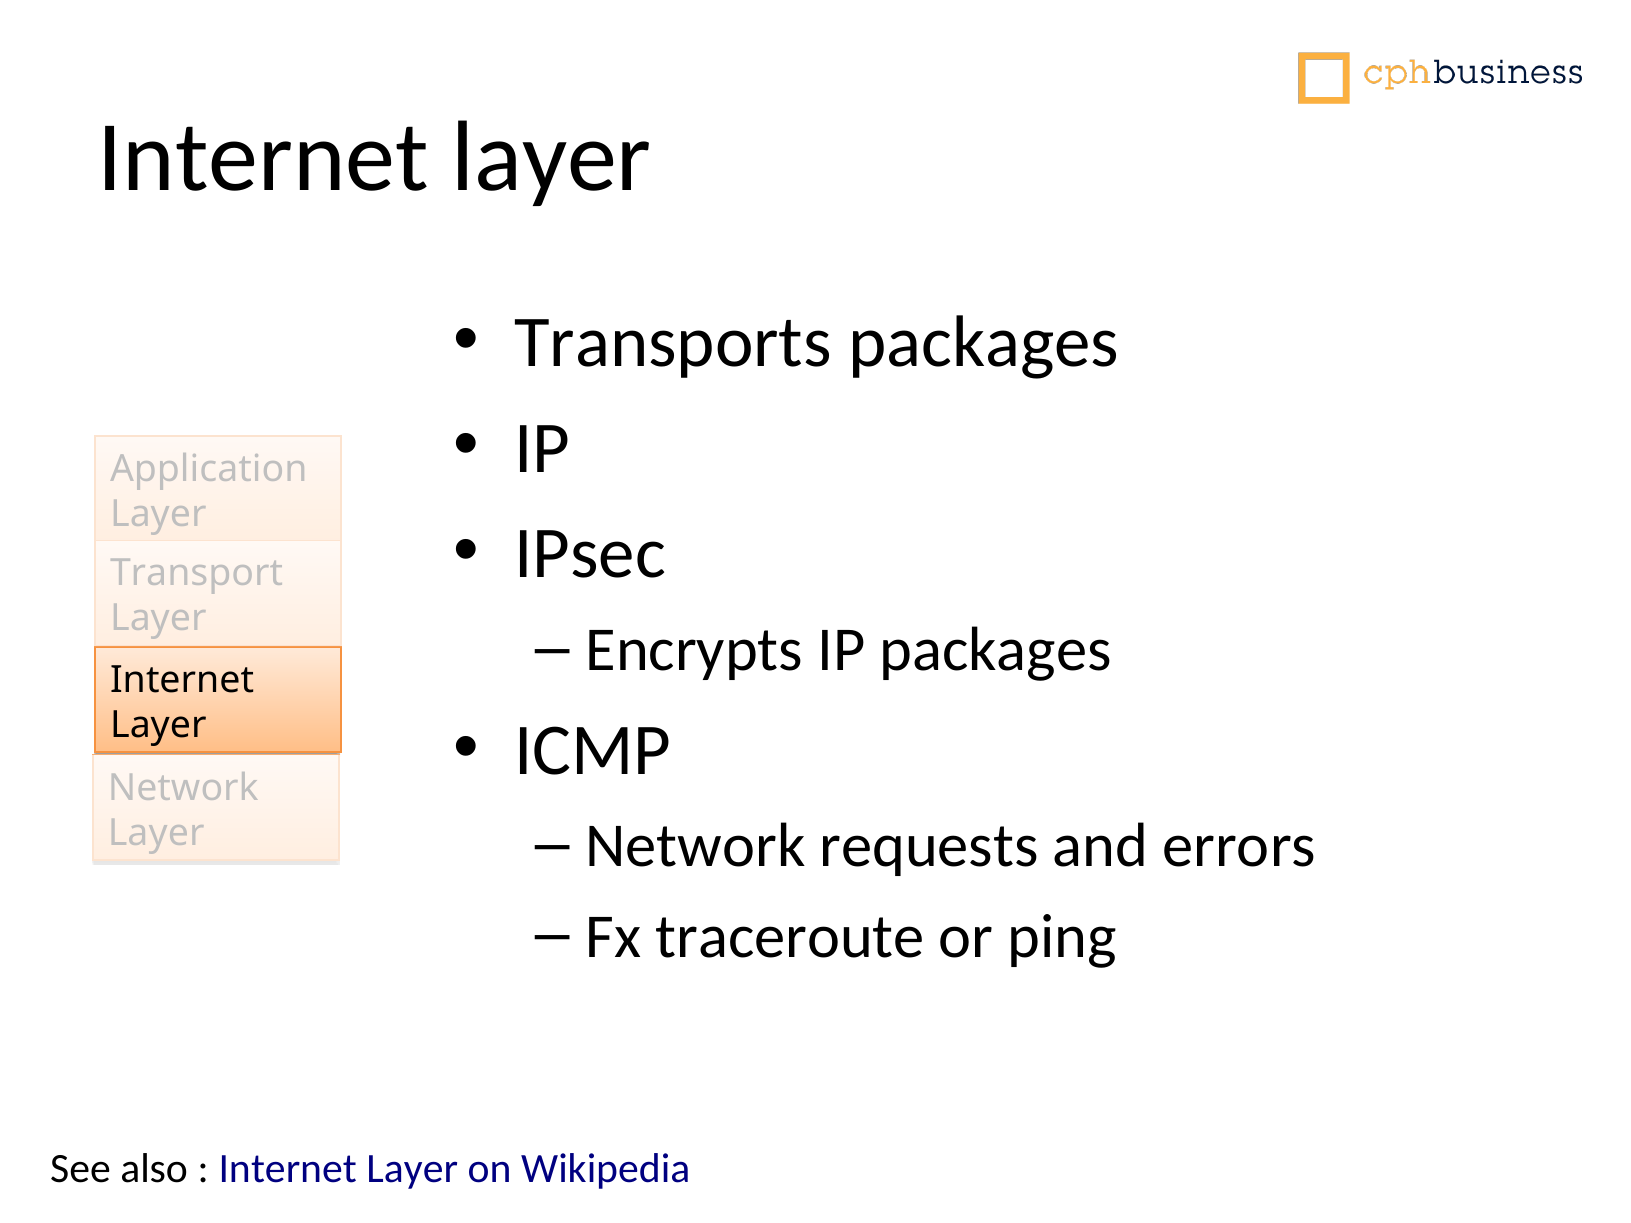

# Internet layer
Transports packages
IP
IPsec
Encrypts IP packages
ICMP
Network requests and errors
Fx traceroute or ping
Application Layer
Transport
Layer
Internet
Layer
Network Layer
See also : Internet Layer on Wikipedia